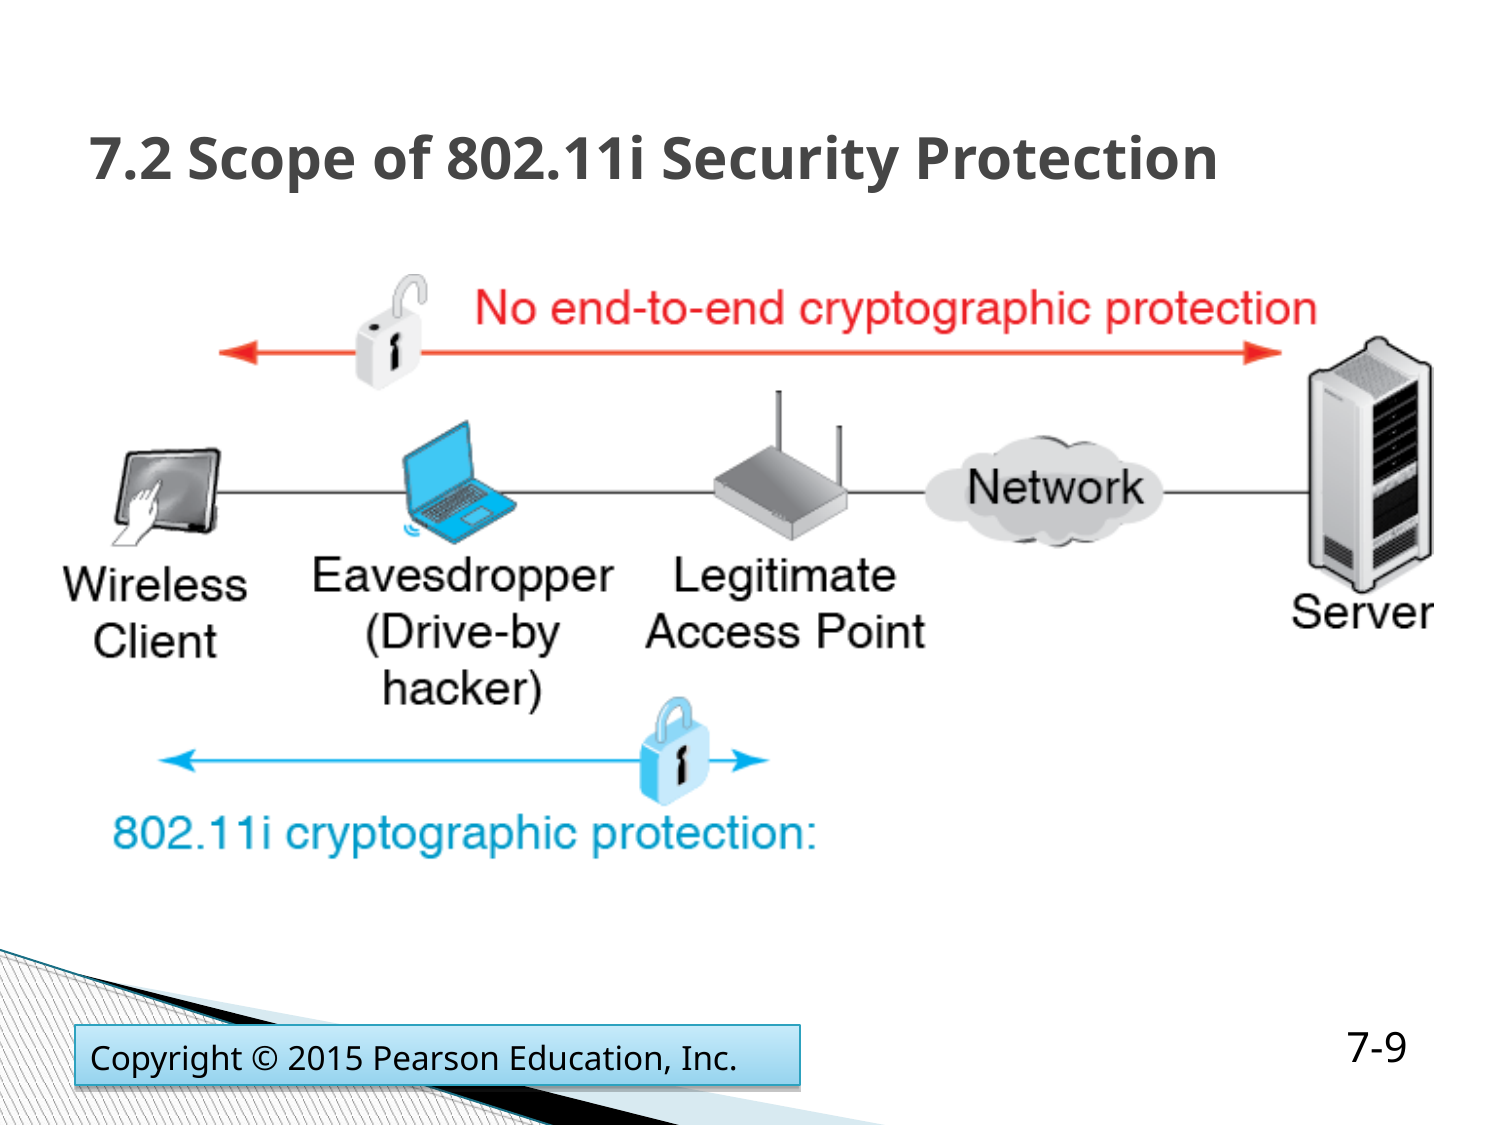

# 7.2 Scope of 802.11i Security Protection
Copyright © 2015 Pearson Education, Inc.